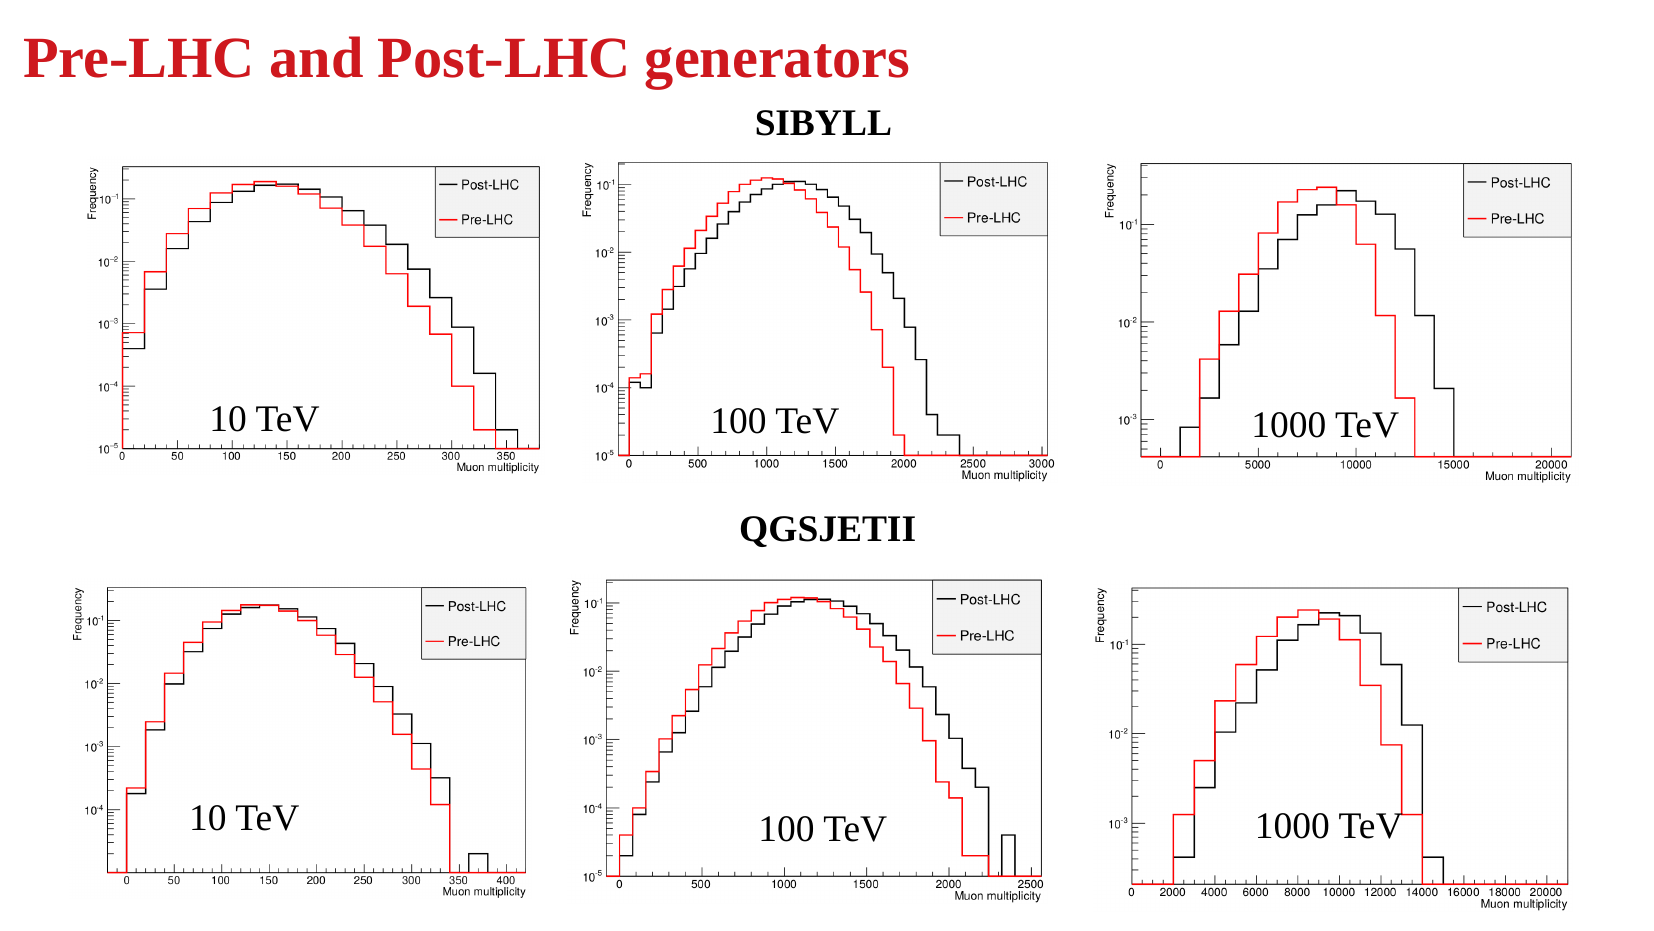

# Pre-LHC and Post-LHC generators
SIBYLL
10 TeV
100 TeV
1000 TeV
QGSJETII
10 TeV
1000 TeV
100 TeV